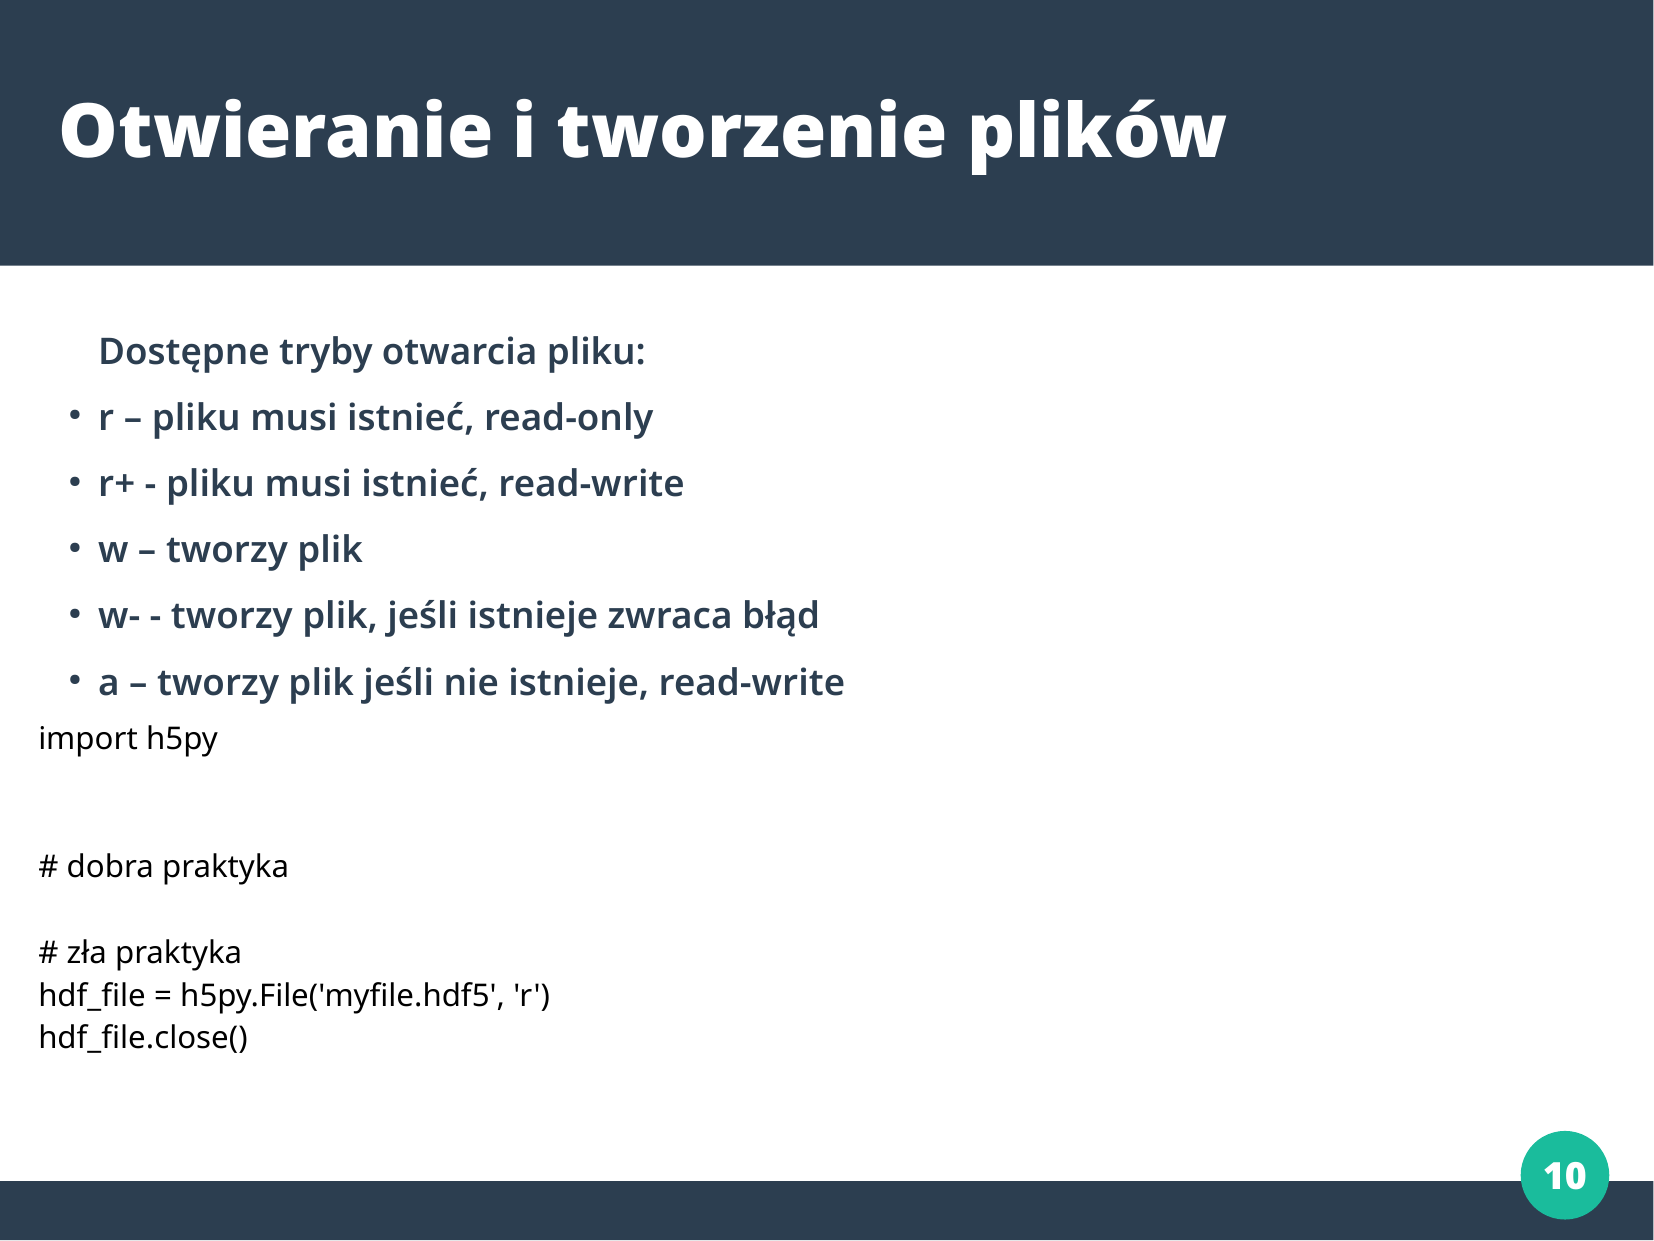

# Otwieranie i tworzenie plików
Dostępne tryby otwarcia pliku:
r – pliku musi istnieć, read-only
r+ - pliku musi istnieć, read-write
w – tworzy plik
w- - tworzy plik, jeśli istnieje zwraca błąd
a – tworzy plik jeśli nie istnieje, read-write
import h5py
# dobra praktyka
# zła praktyka
hdf_file = h5py.File('myfile.hdf5', 'r')
hdf_file.close()
10